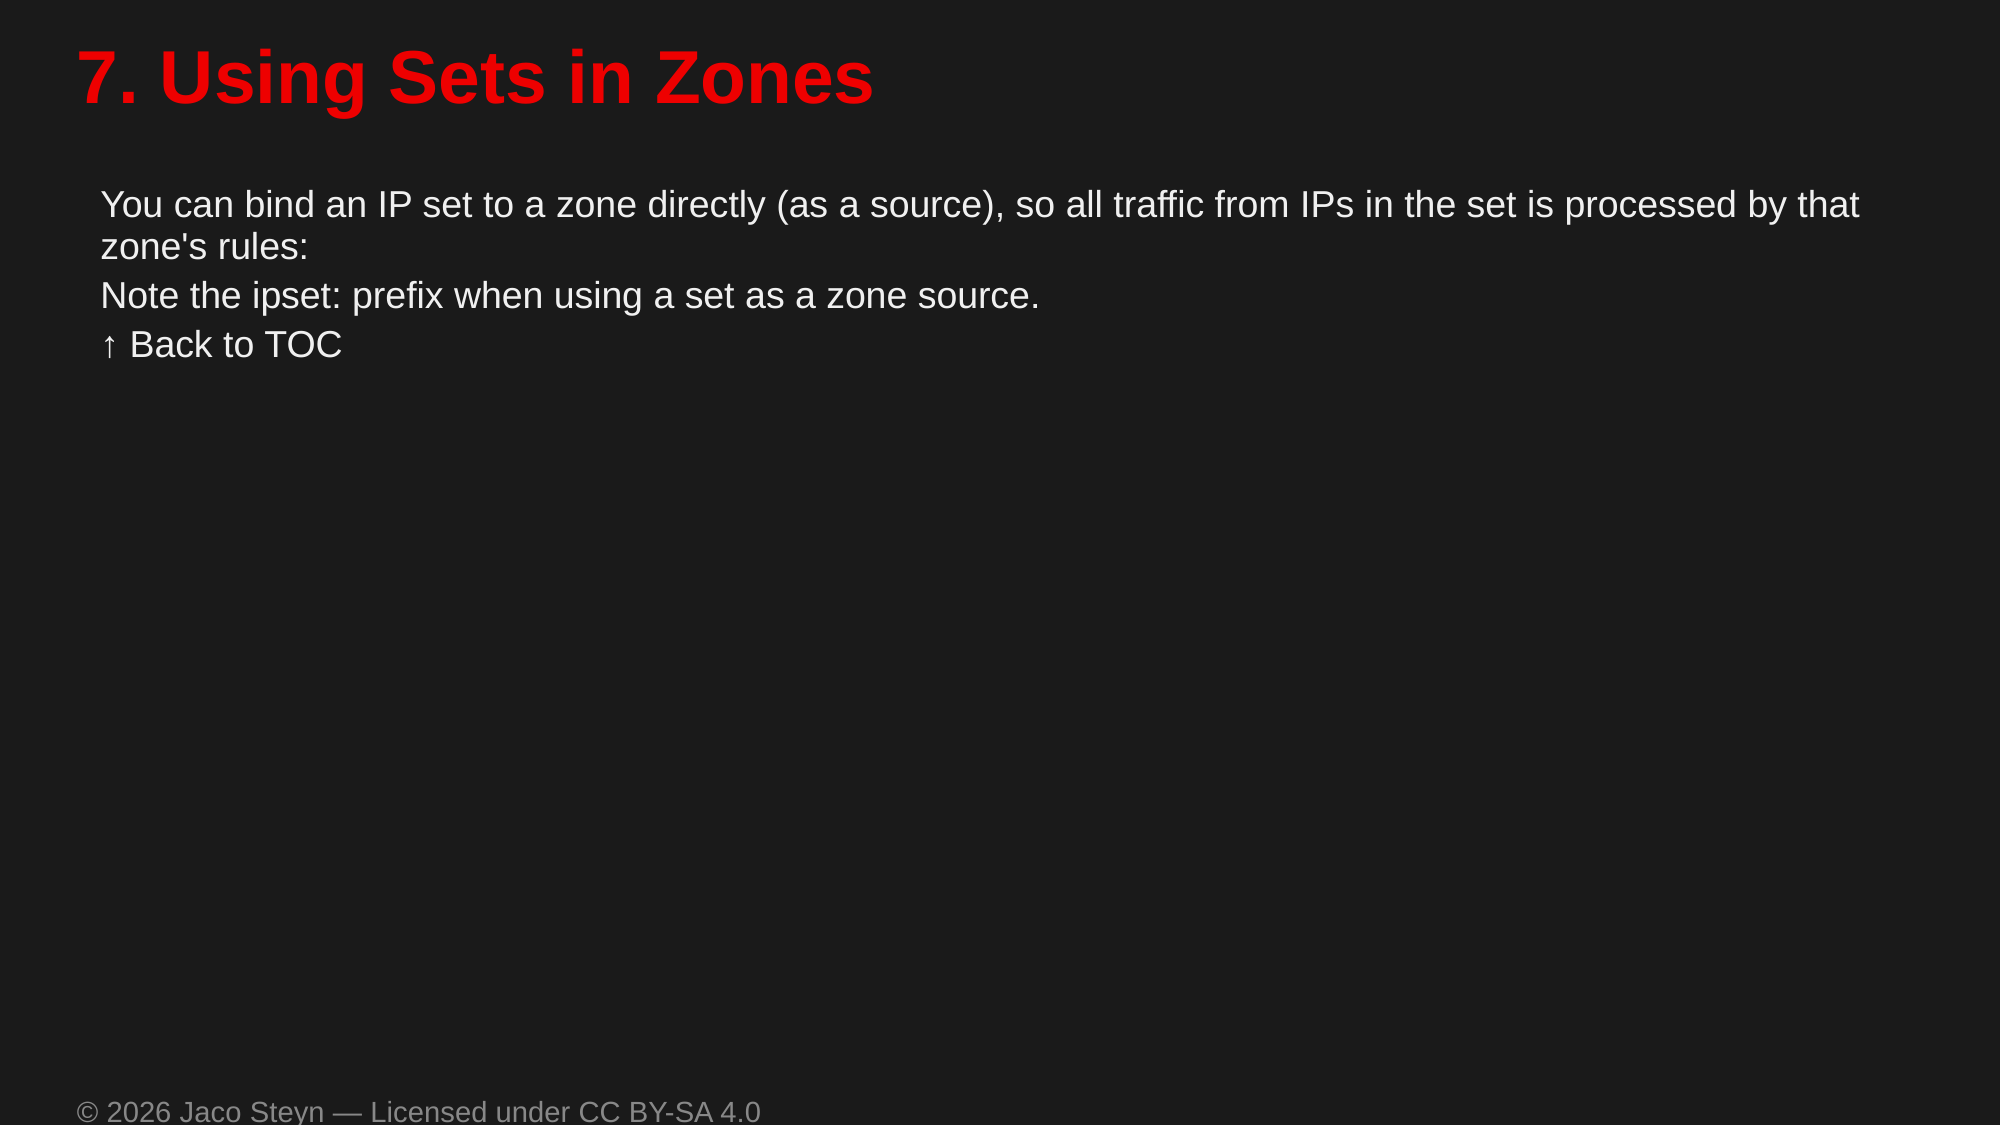

7. Using Sets in Zones
You can bind an IP set to a zone directly (as a source), so all traffic from IPs in the set is processed by that zone's rules:
Note the ipset: prefix when using a set as a zone source.
↑ Back to TOC
© 2026 Jaco Steyn — Licensed under CC BY-SA 4.0